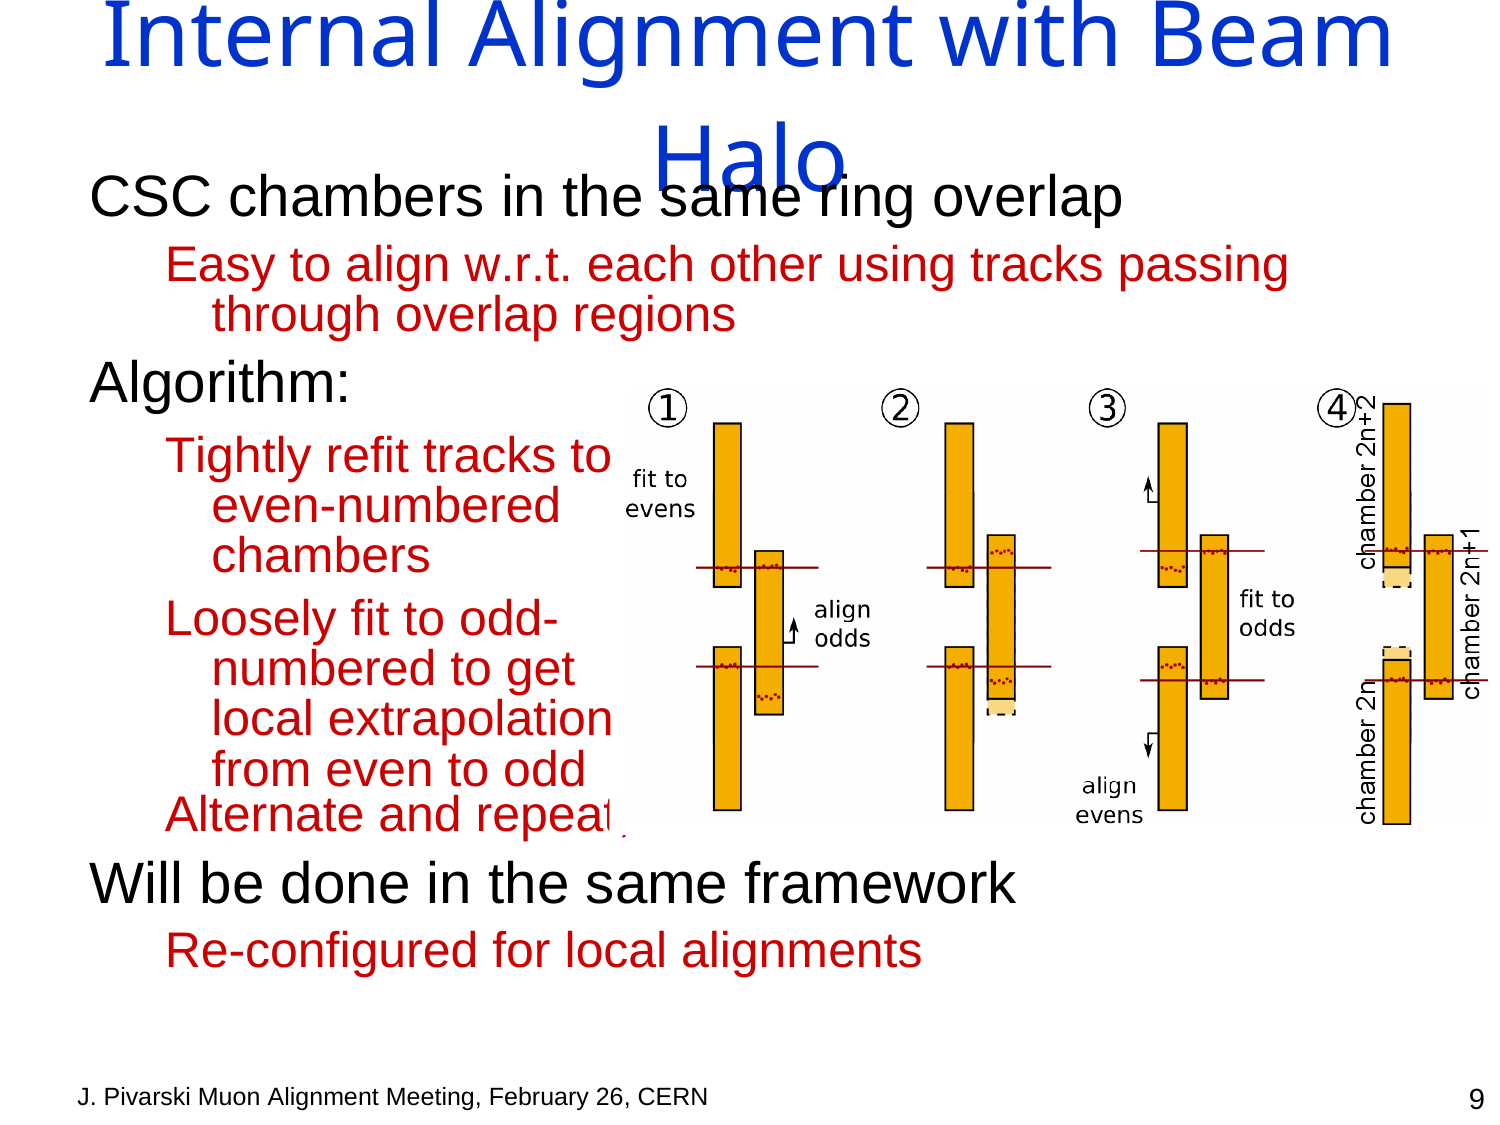

# Internal Alignment with Beam Halo
CSC chambers in the same ring overlap
Easy to align w.r.t. each other using tracks passing through overlap regions
Algorithm:
Alternate and repeat, iterate
Will be done in the same framework
Re-configured for local alignments
Tightly refit tracks to even-numbered chambers
Loosely fit to odd-numbered to get local extrapolation from even to odd
9